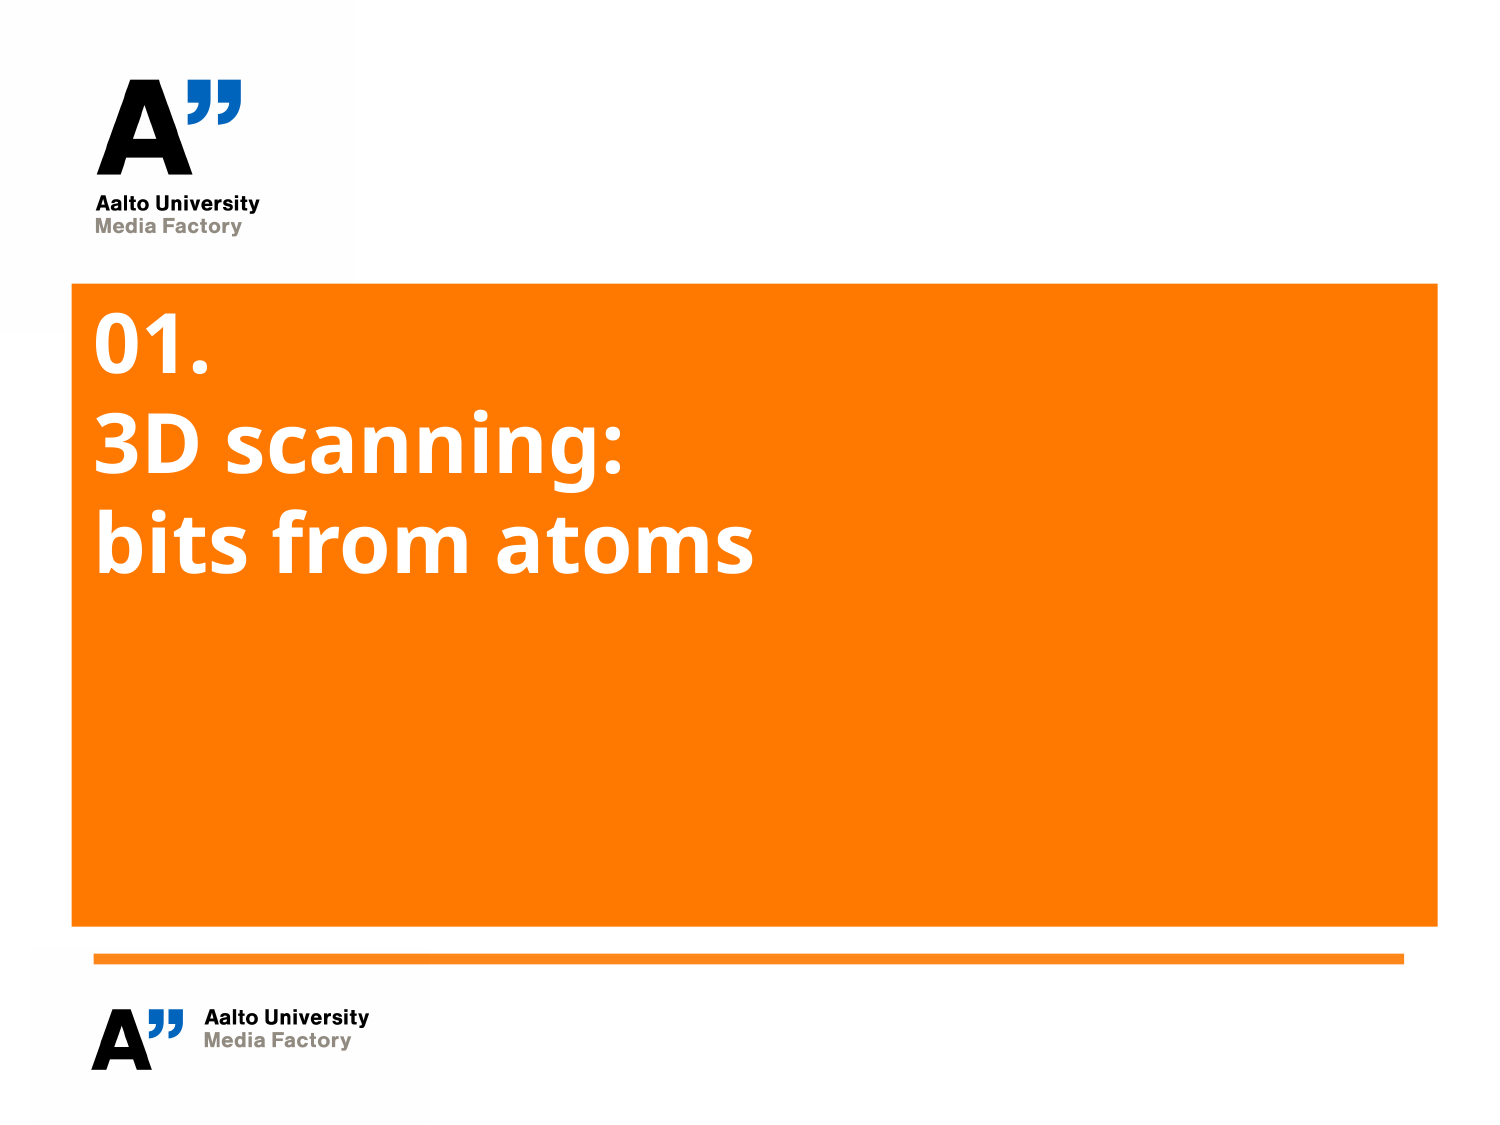

#
01.
3D scanning:
bits from atoms